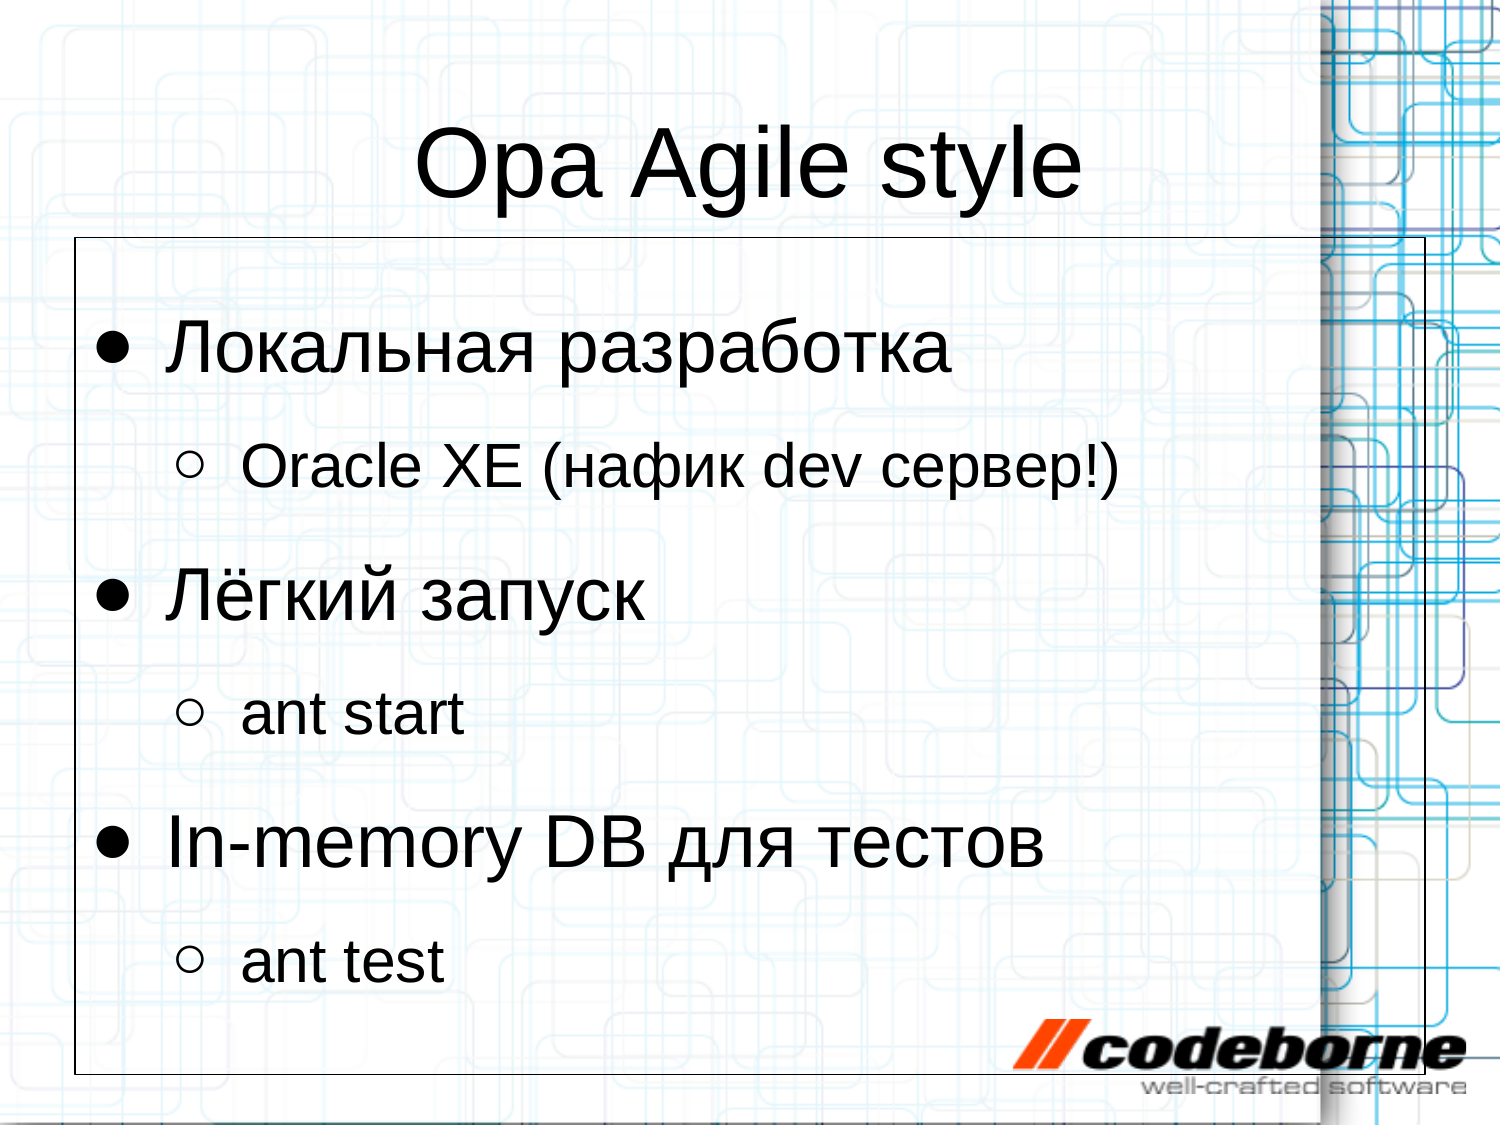

# Opa Agile style
Локальная разработка
Oracle XE (нафик dev сервер!)
Лёгкий запуск
ant start
In-memory DB для тестов
ant test